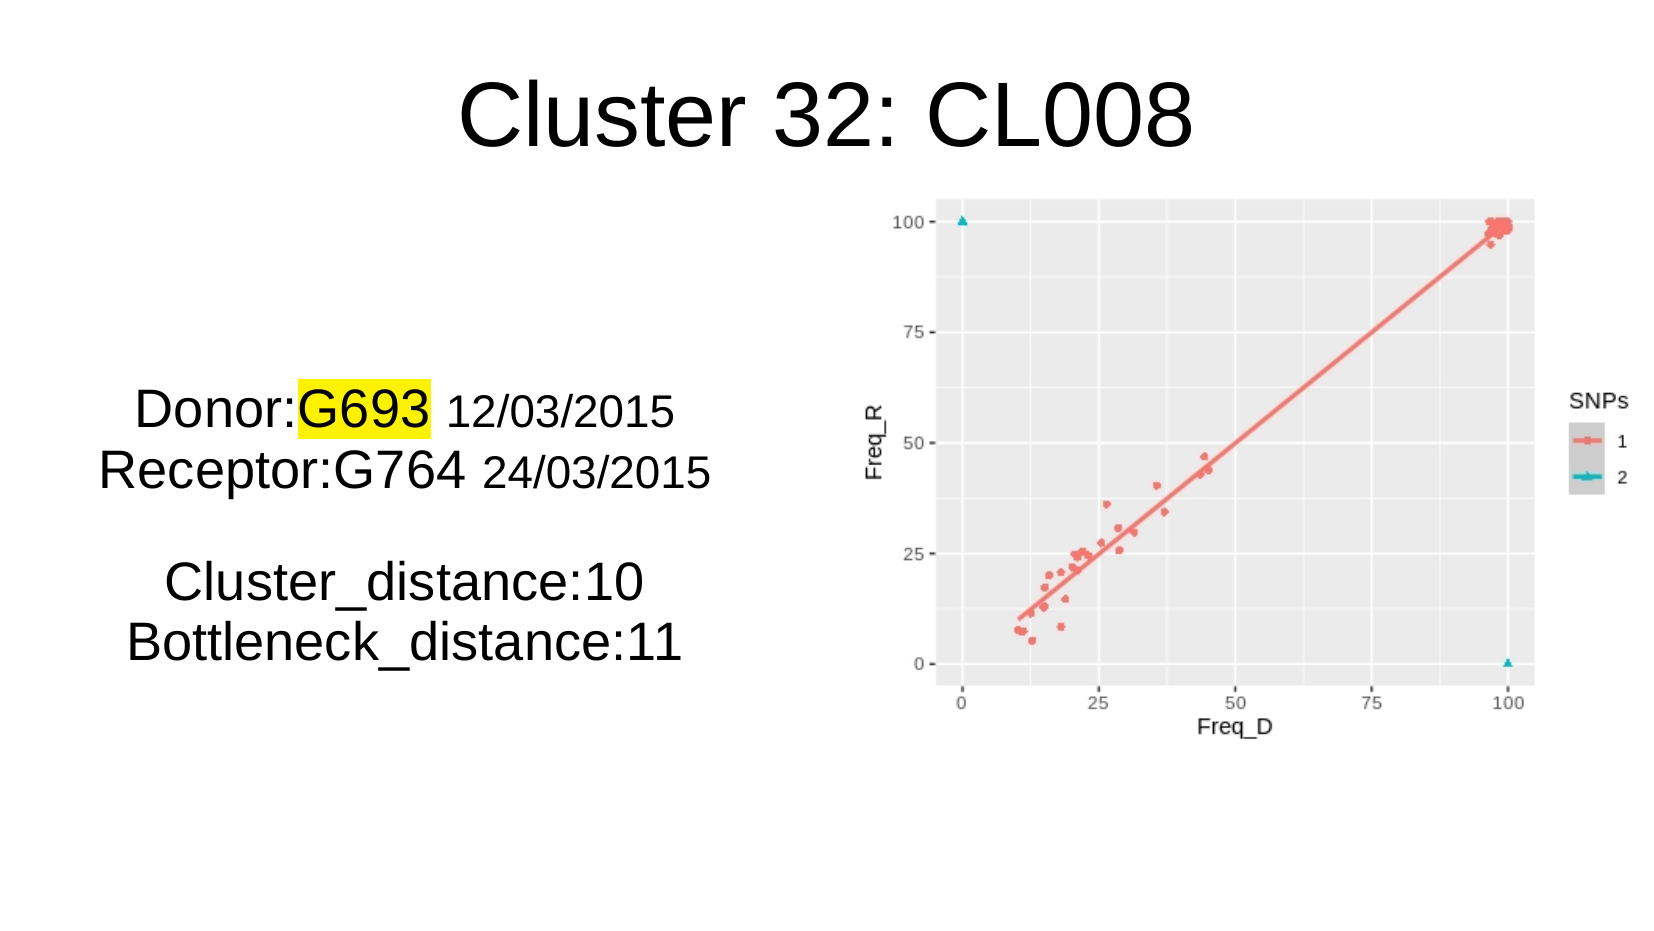

# Cluster 32: CL008
Donor:G693 12/03/2015
Receptor:G764 24/03/2015
Cluster_distance:10
Bottleneck_distance:11